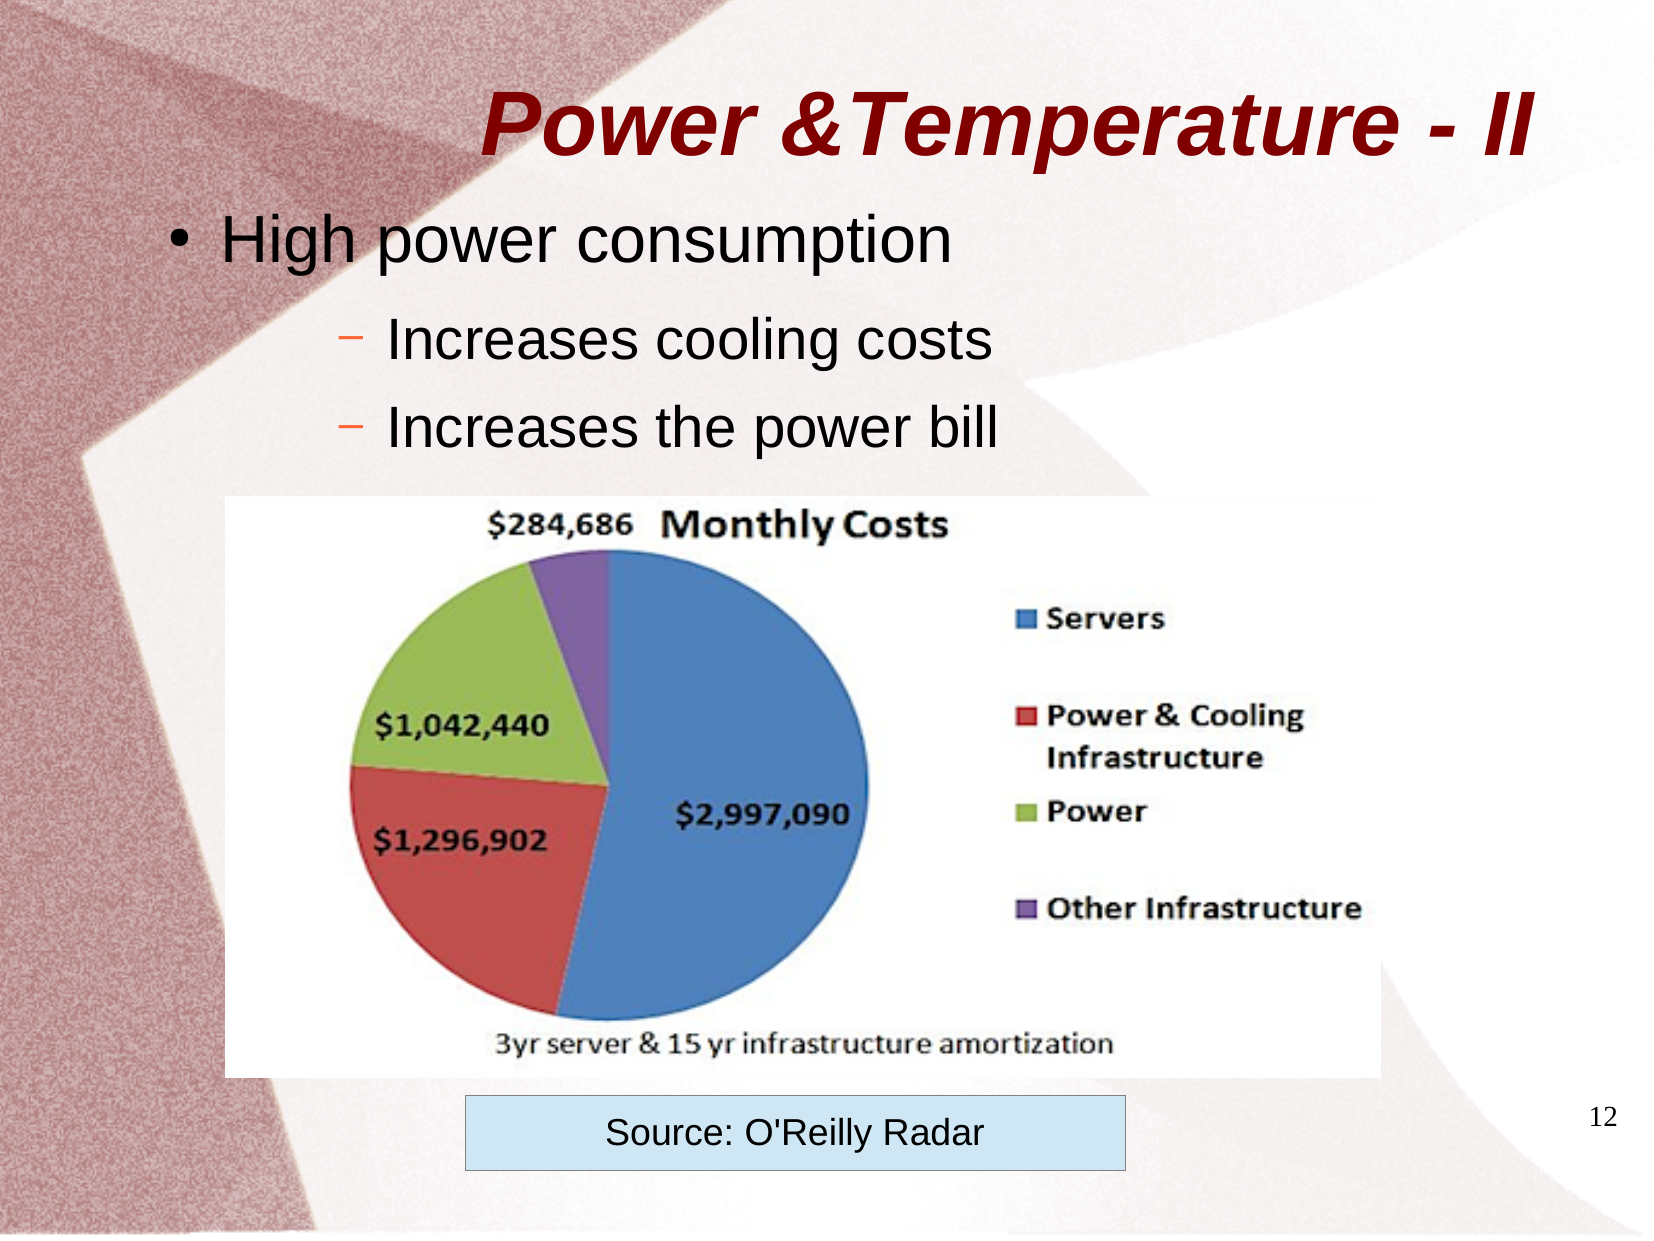

# Power &Temperature - II
High power consumption
Increases cooling costs
Increases the power bill
Source: O'Reilly Radar
12